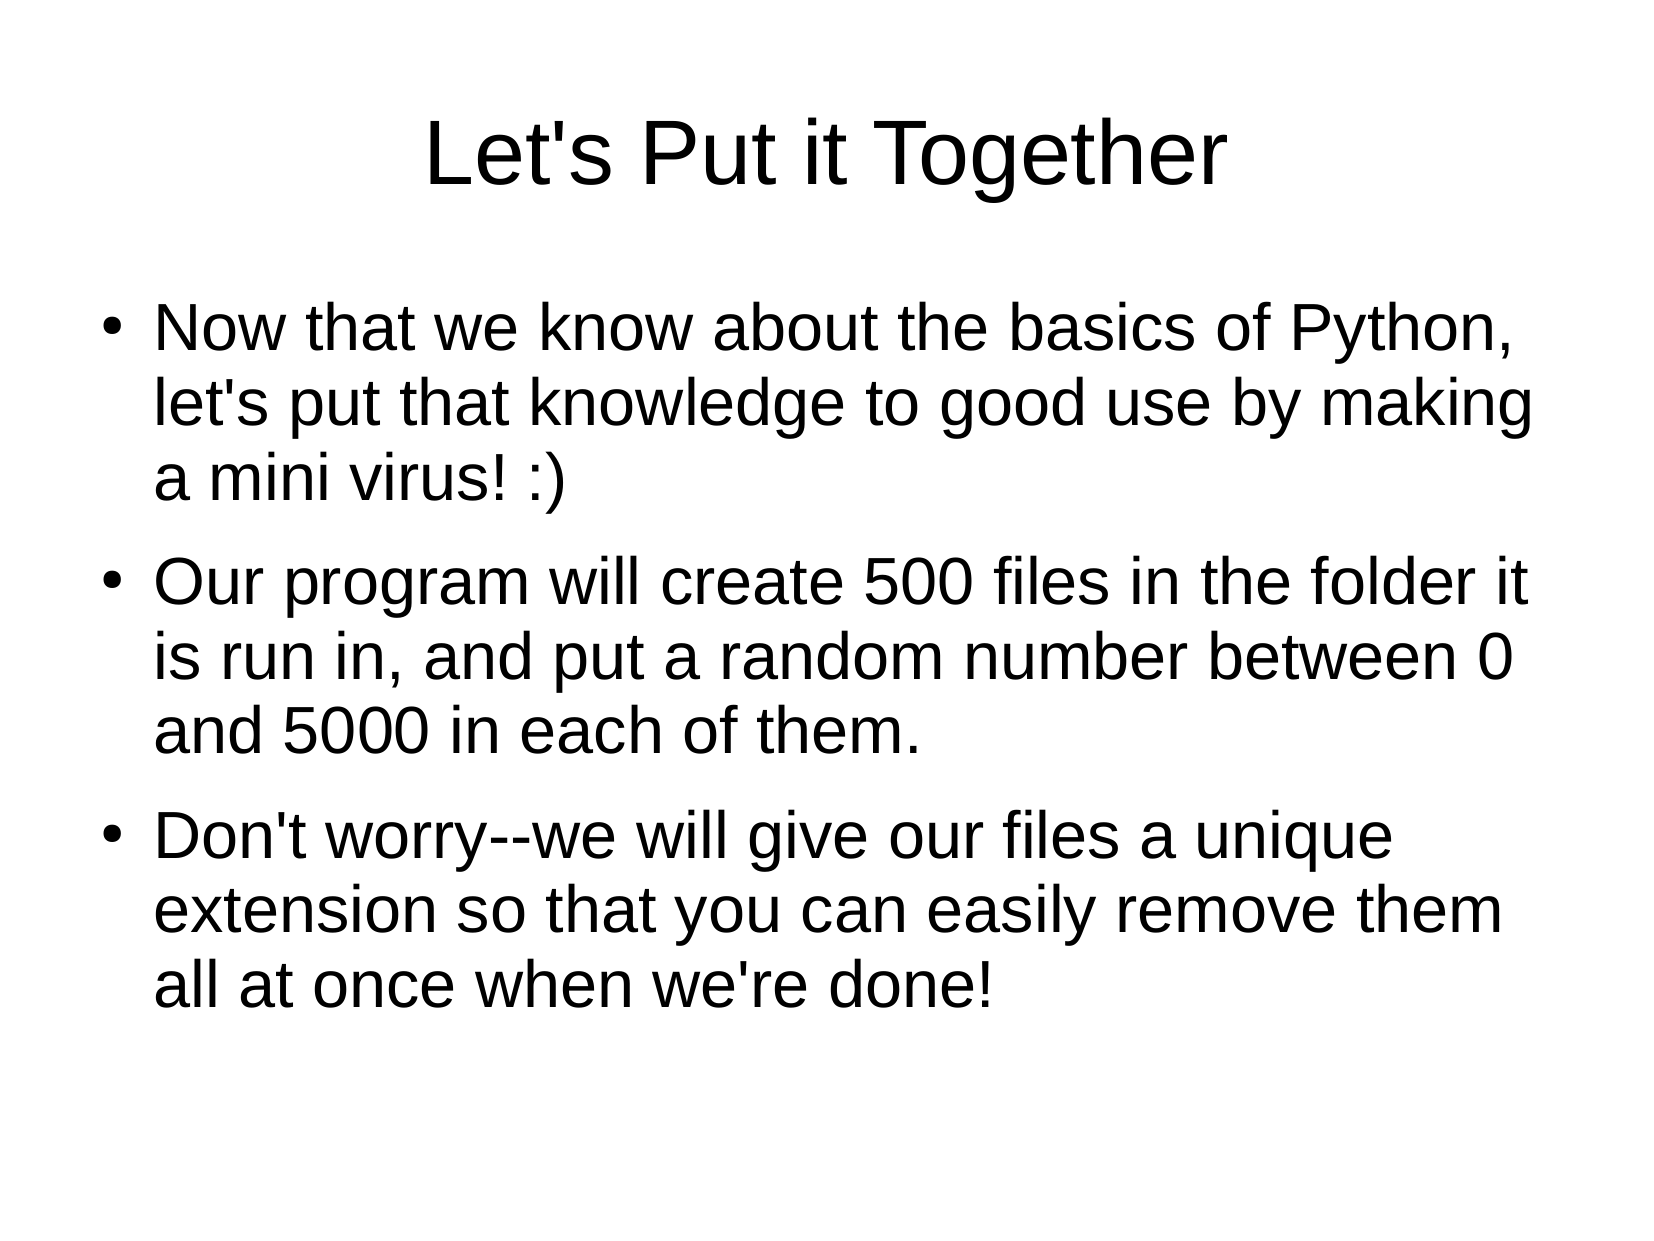

# Let's Put it Together
Now that we know about the basics of Python, let's put that knowledge to good use by making a mini virus! :)
Our program will create 500 files in the folder it is run in, and put a random number between 0 and 5000 in each of them.
Don't worry--we will give our files a unique extension so that you can easily remove them all at once when we're done!